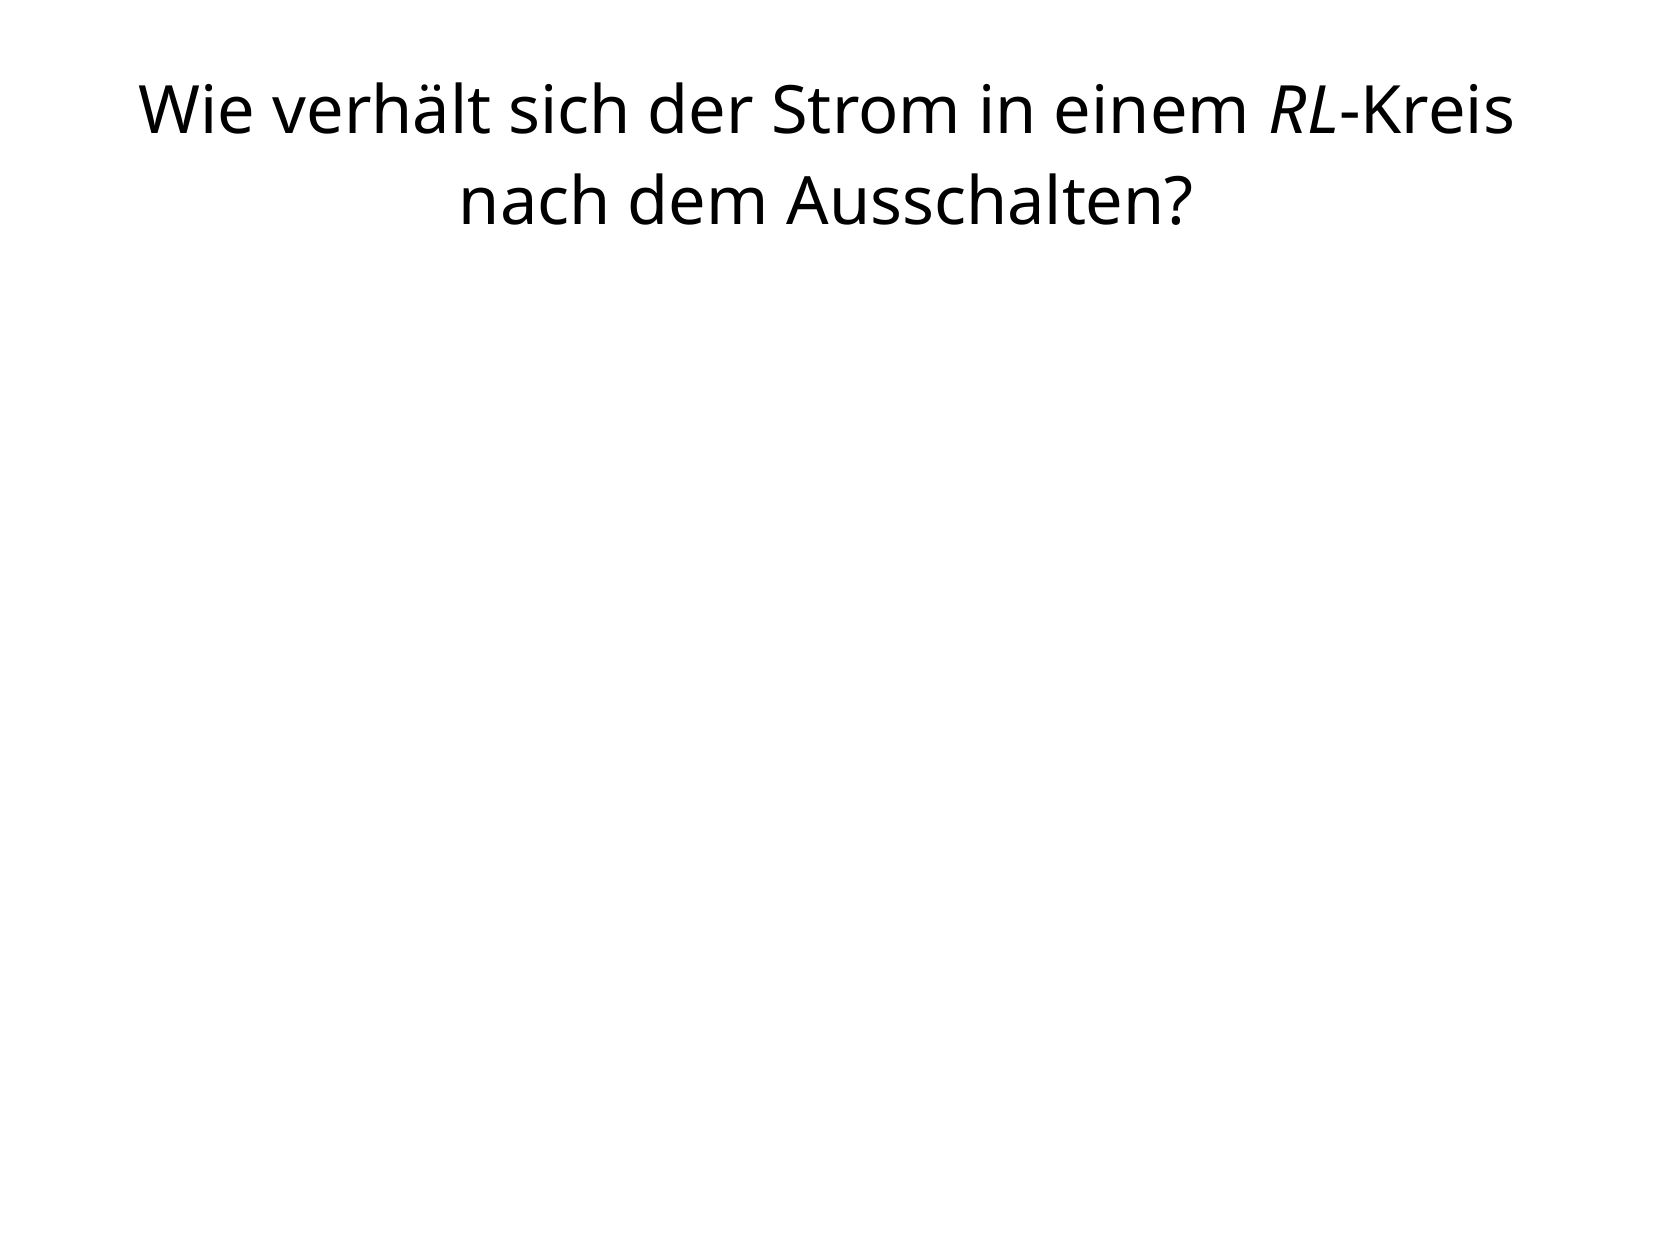

# Wie verhält sich der Strom in einem RL-Kreis nach dem Ausschalten?